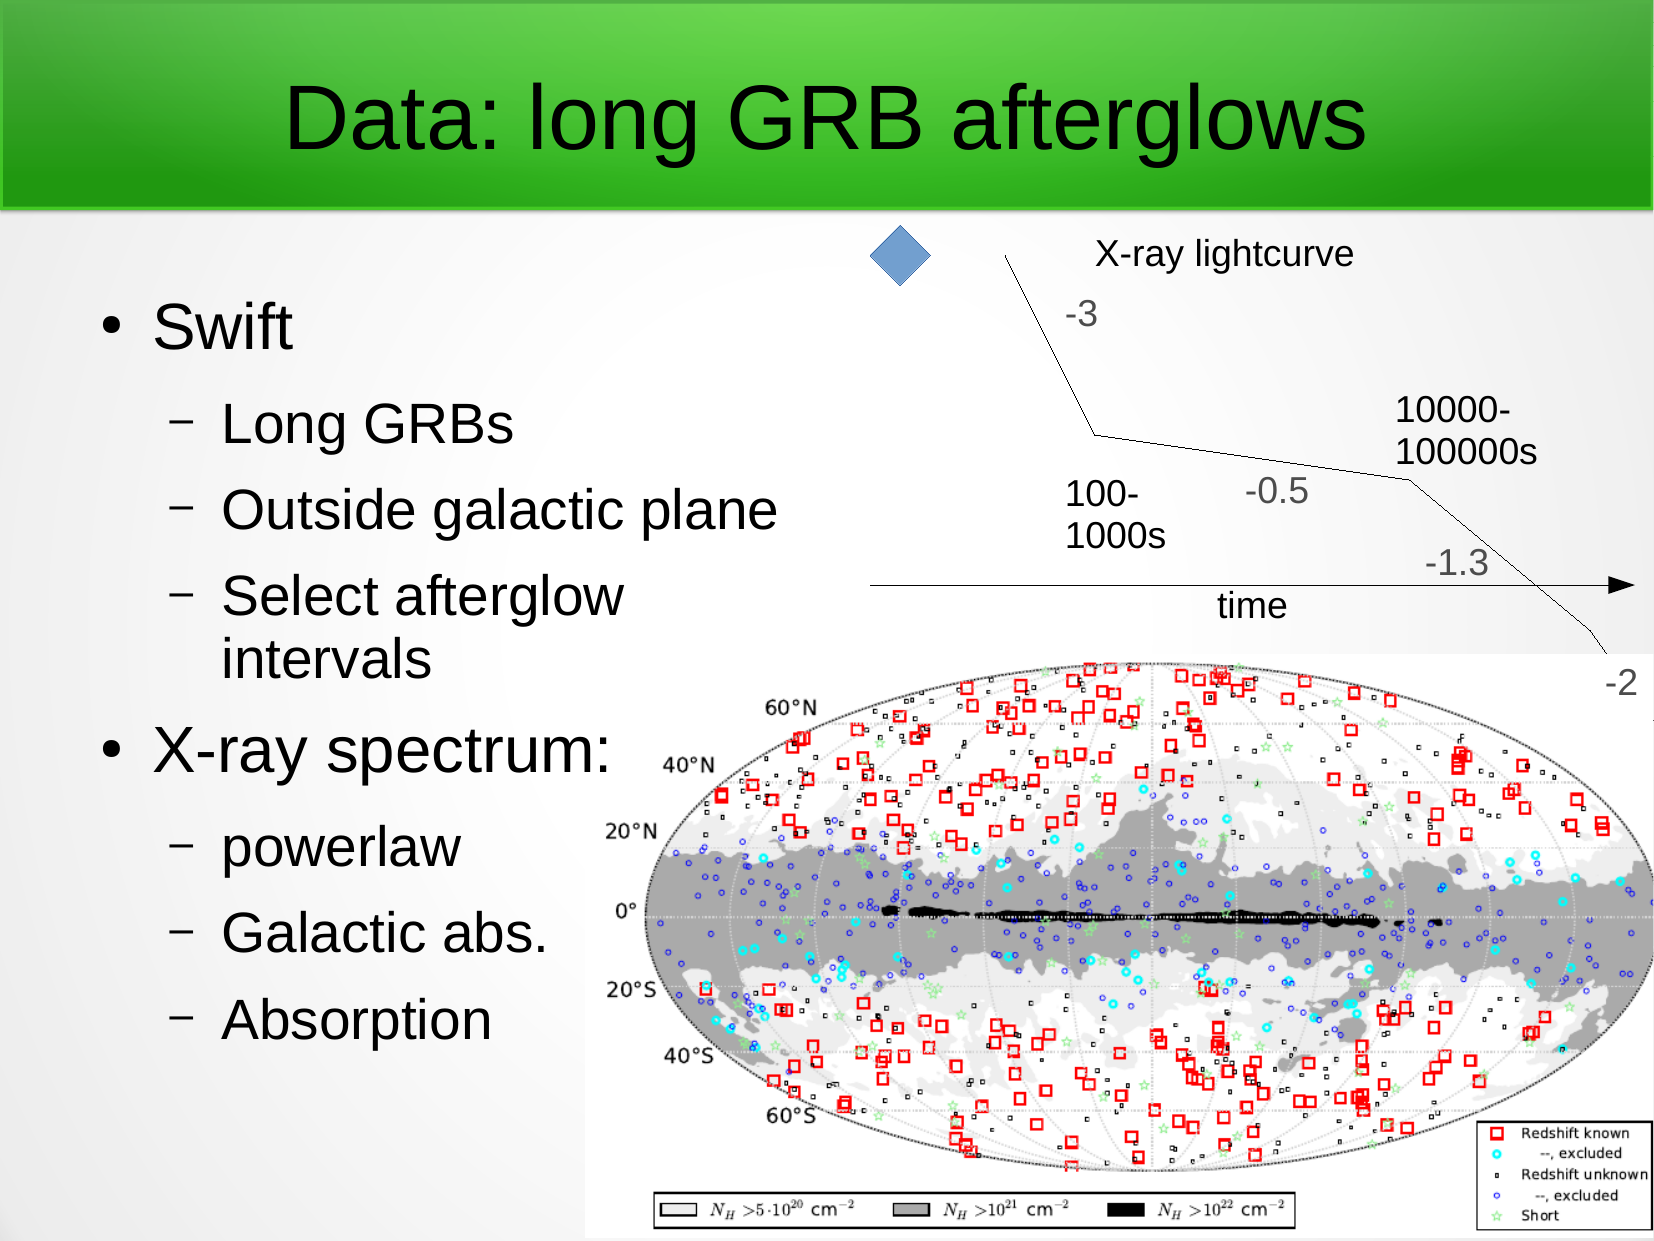

# Data: long GRB afterglows
X-ray lightcurve
-3
Swift
Long GRBs
Outside galactic plane
Select afterglow intervals
X-ray spectrum:
powerlaw
Galactic abs.
Absorption
10000-100000s
-0.5
100-1000s
-1.3
time
-2